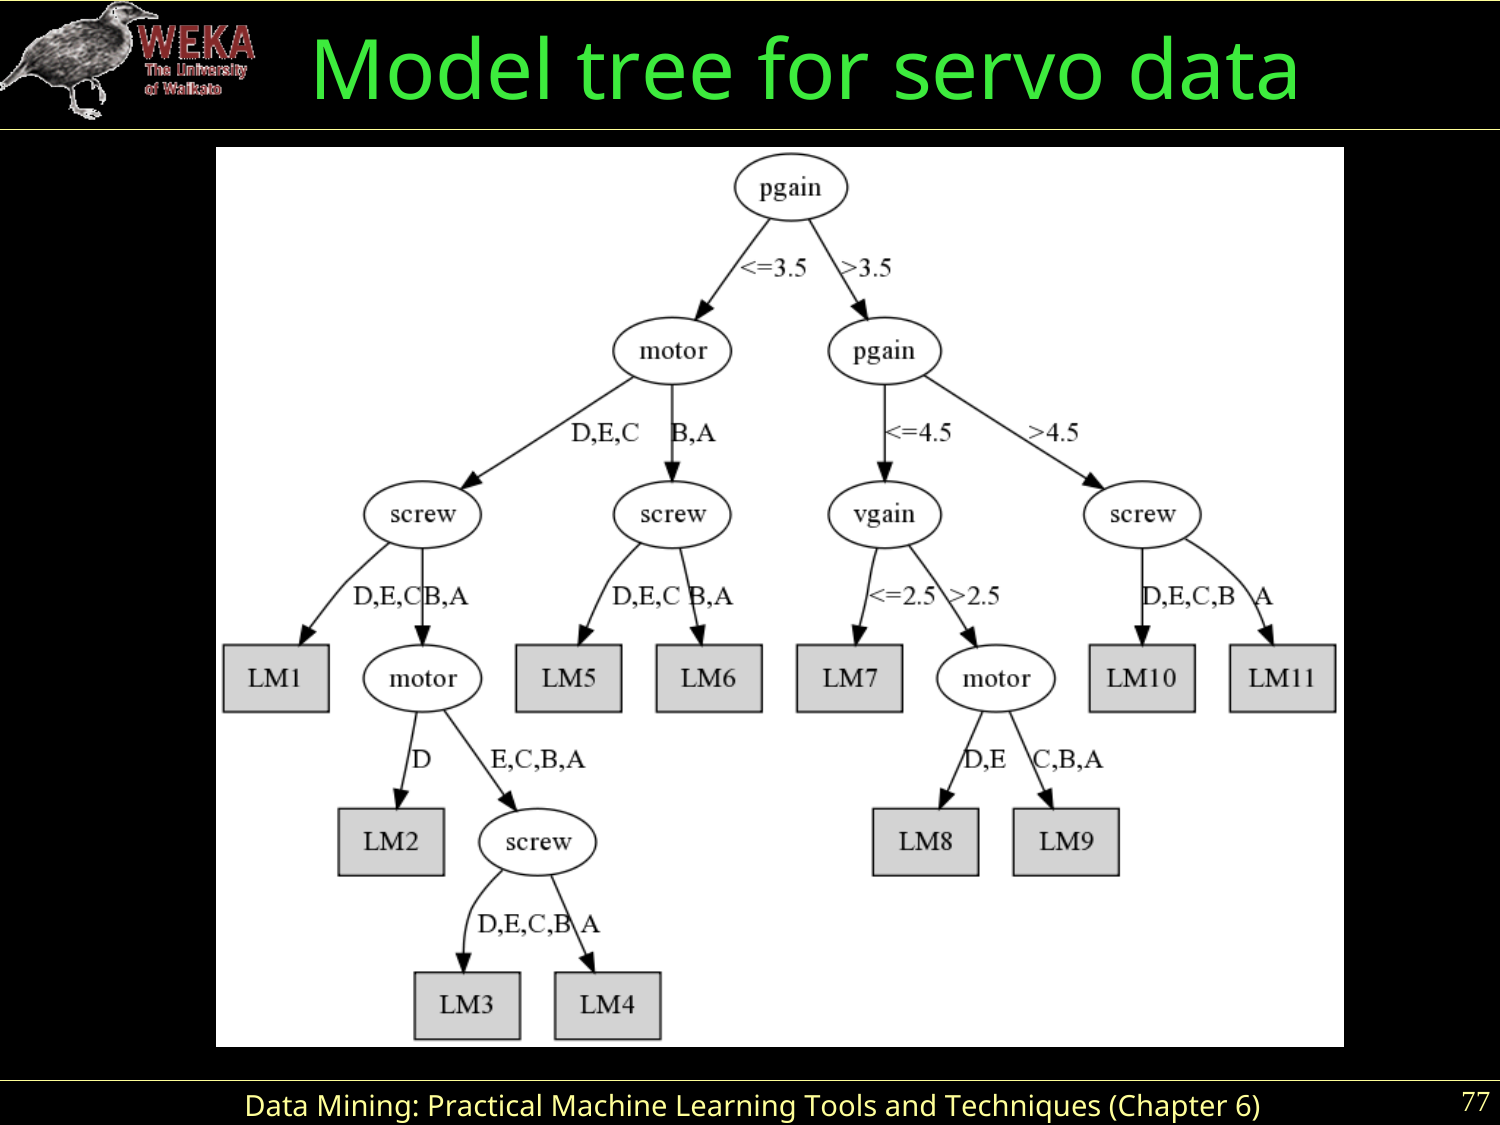

# Model tree for servo data
Data Mining: Practical Machine Learning Tools and Techniques (Chapter 6)
77